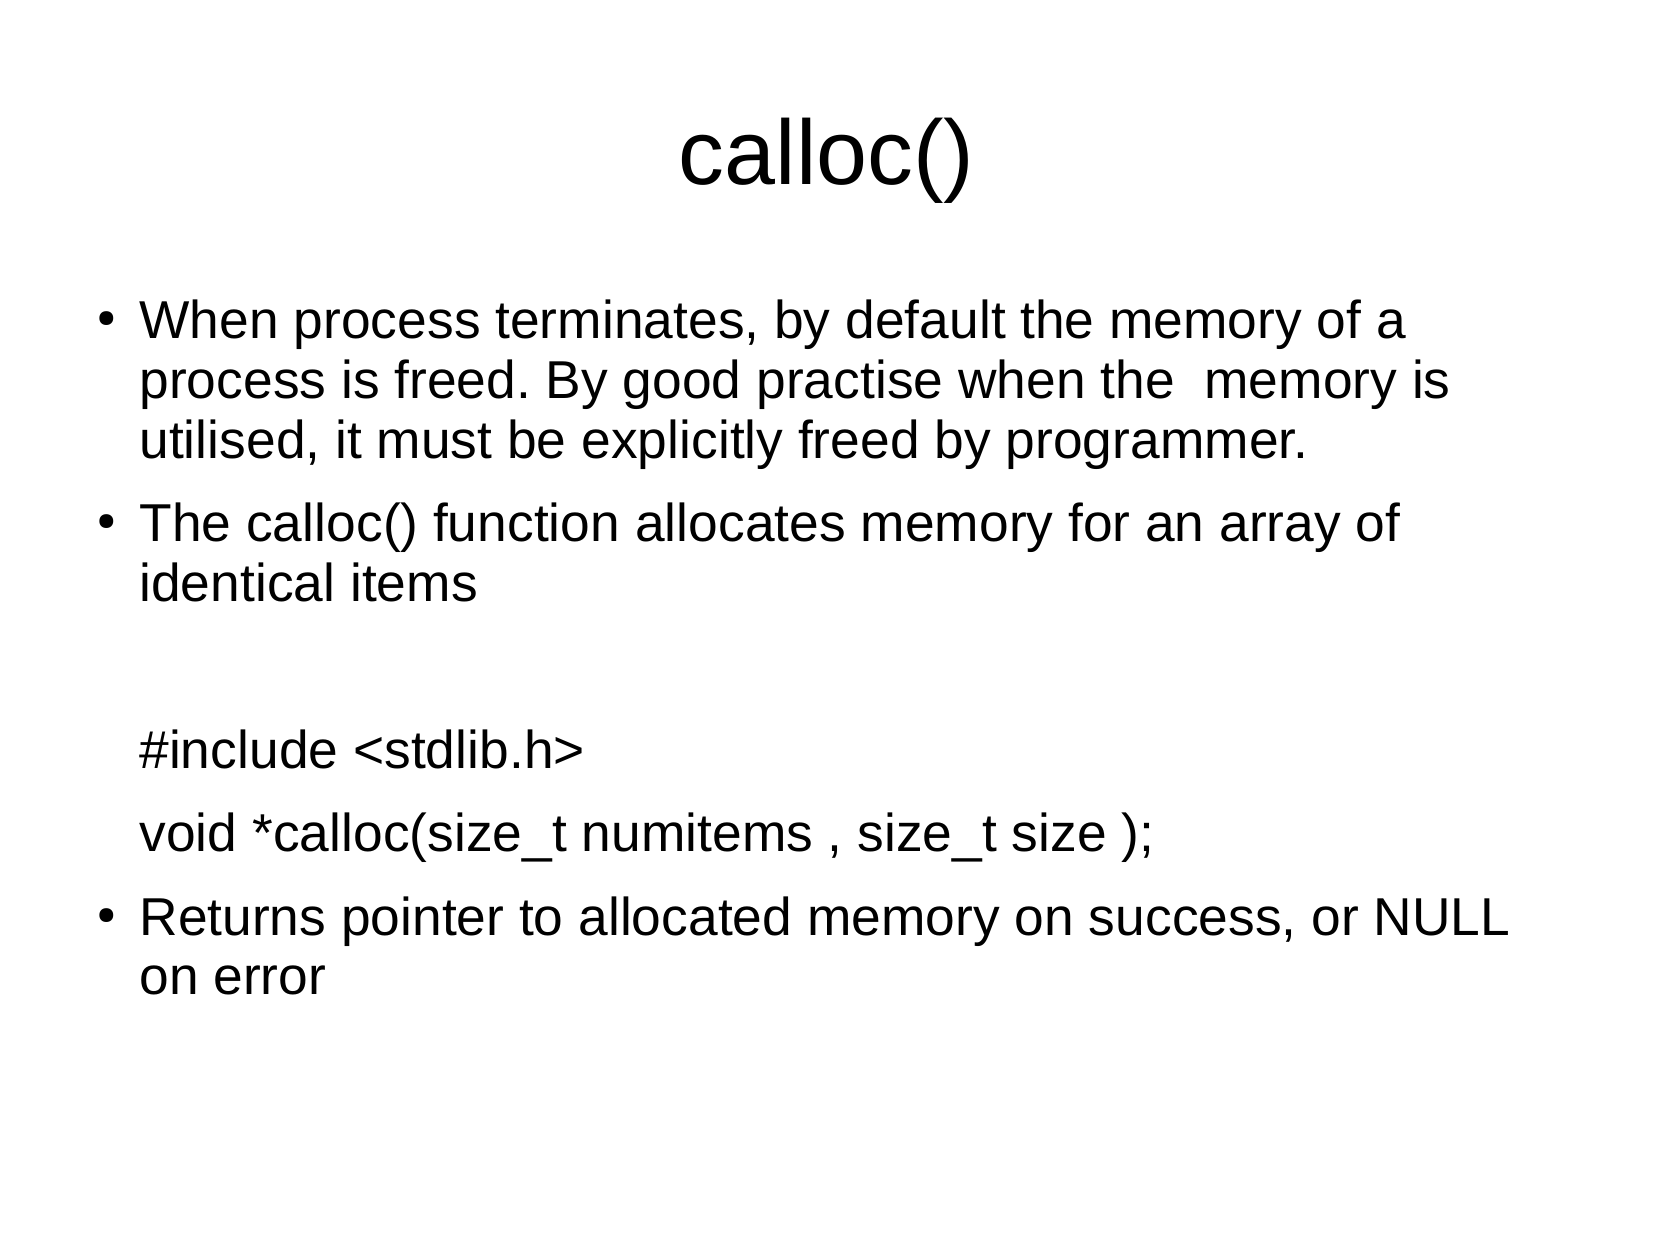

# calloc()
When process terminates, by default the memory of a process is freed. By good practise when the memory is utilised, it must be explicitly freed by programmer.
The calloc() function allocates memory for an array of identical items
#include <stdlib.h>
void *calloc(size_t numitems , size_t size );
Returns pointer to allocated memory on success, or NULL on error